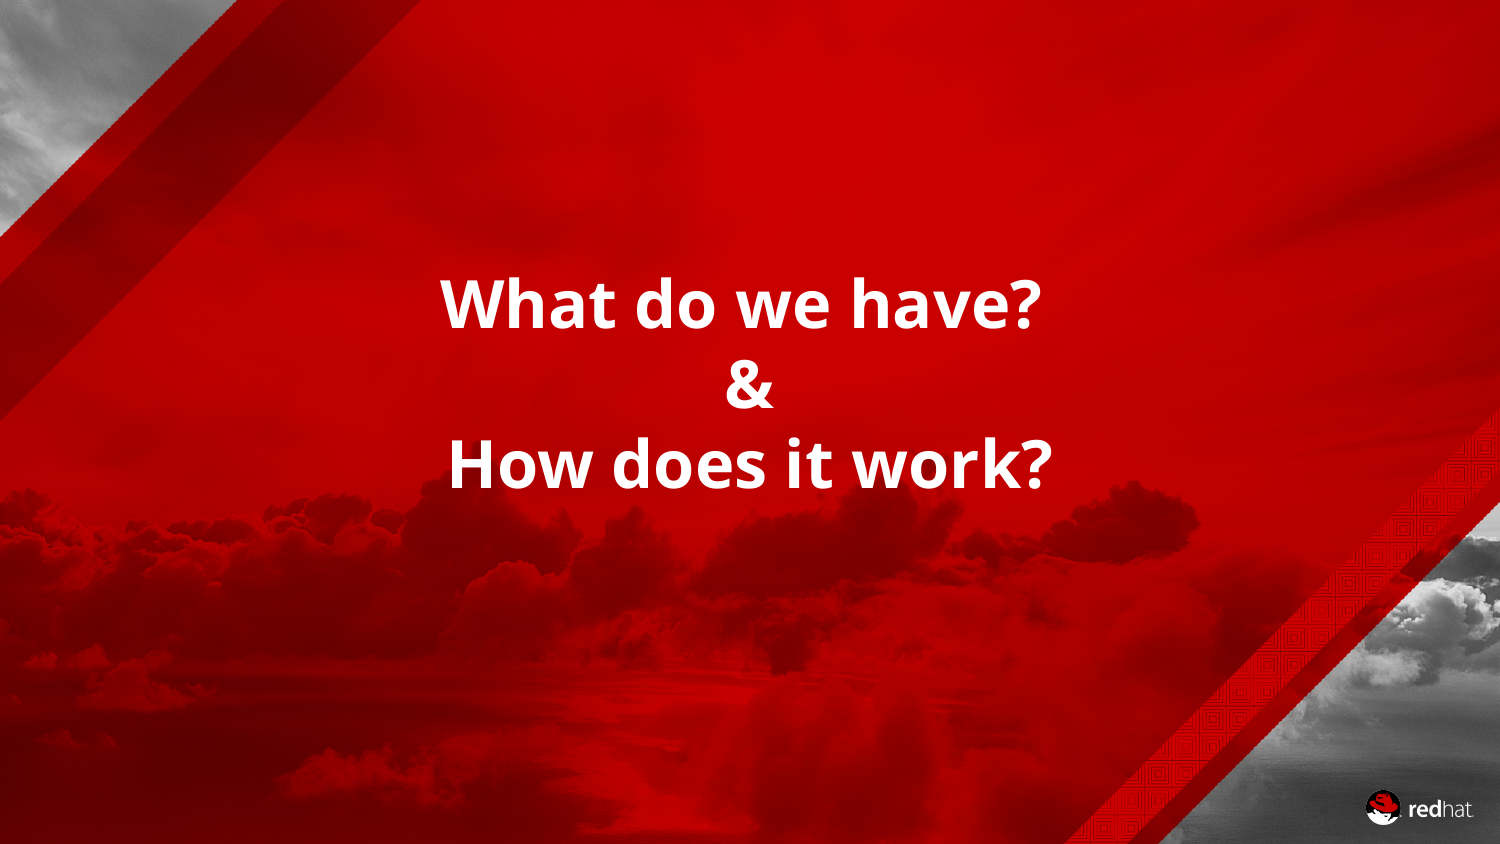

# What do we have? & How does it work?